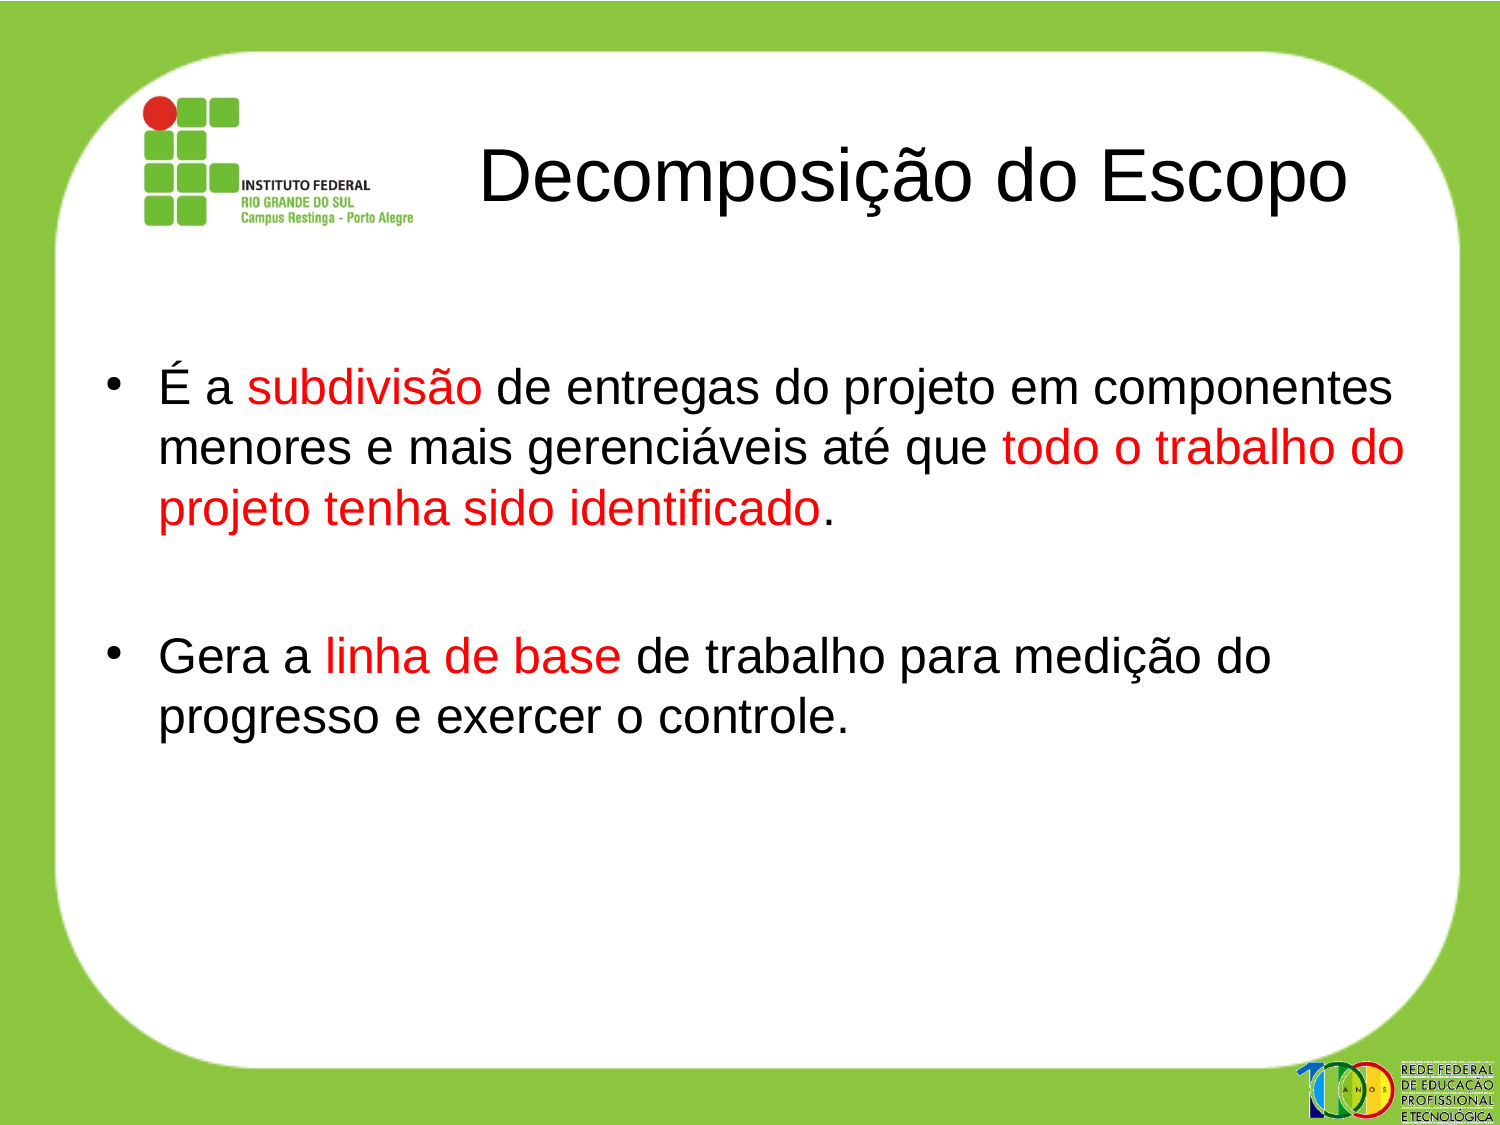

# Decomposição do Escopo
É a subdivisão de entregas do projeto em componentes menores e mais gerenciáveis até que todo o trabalho do projeto tenha sido identificado.
Gera a linha de base de trabalho para medição do progresso e exercer o controle.